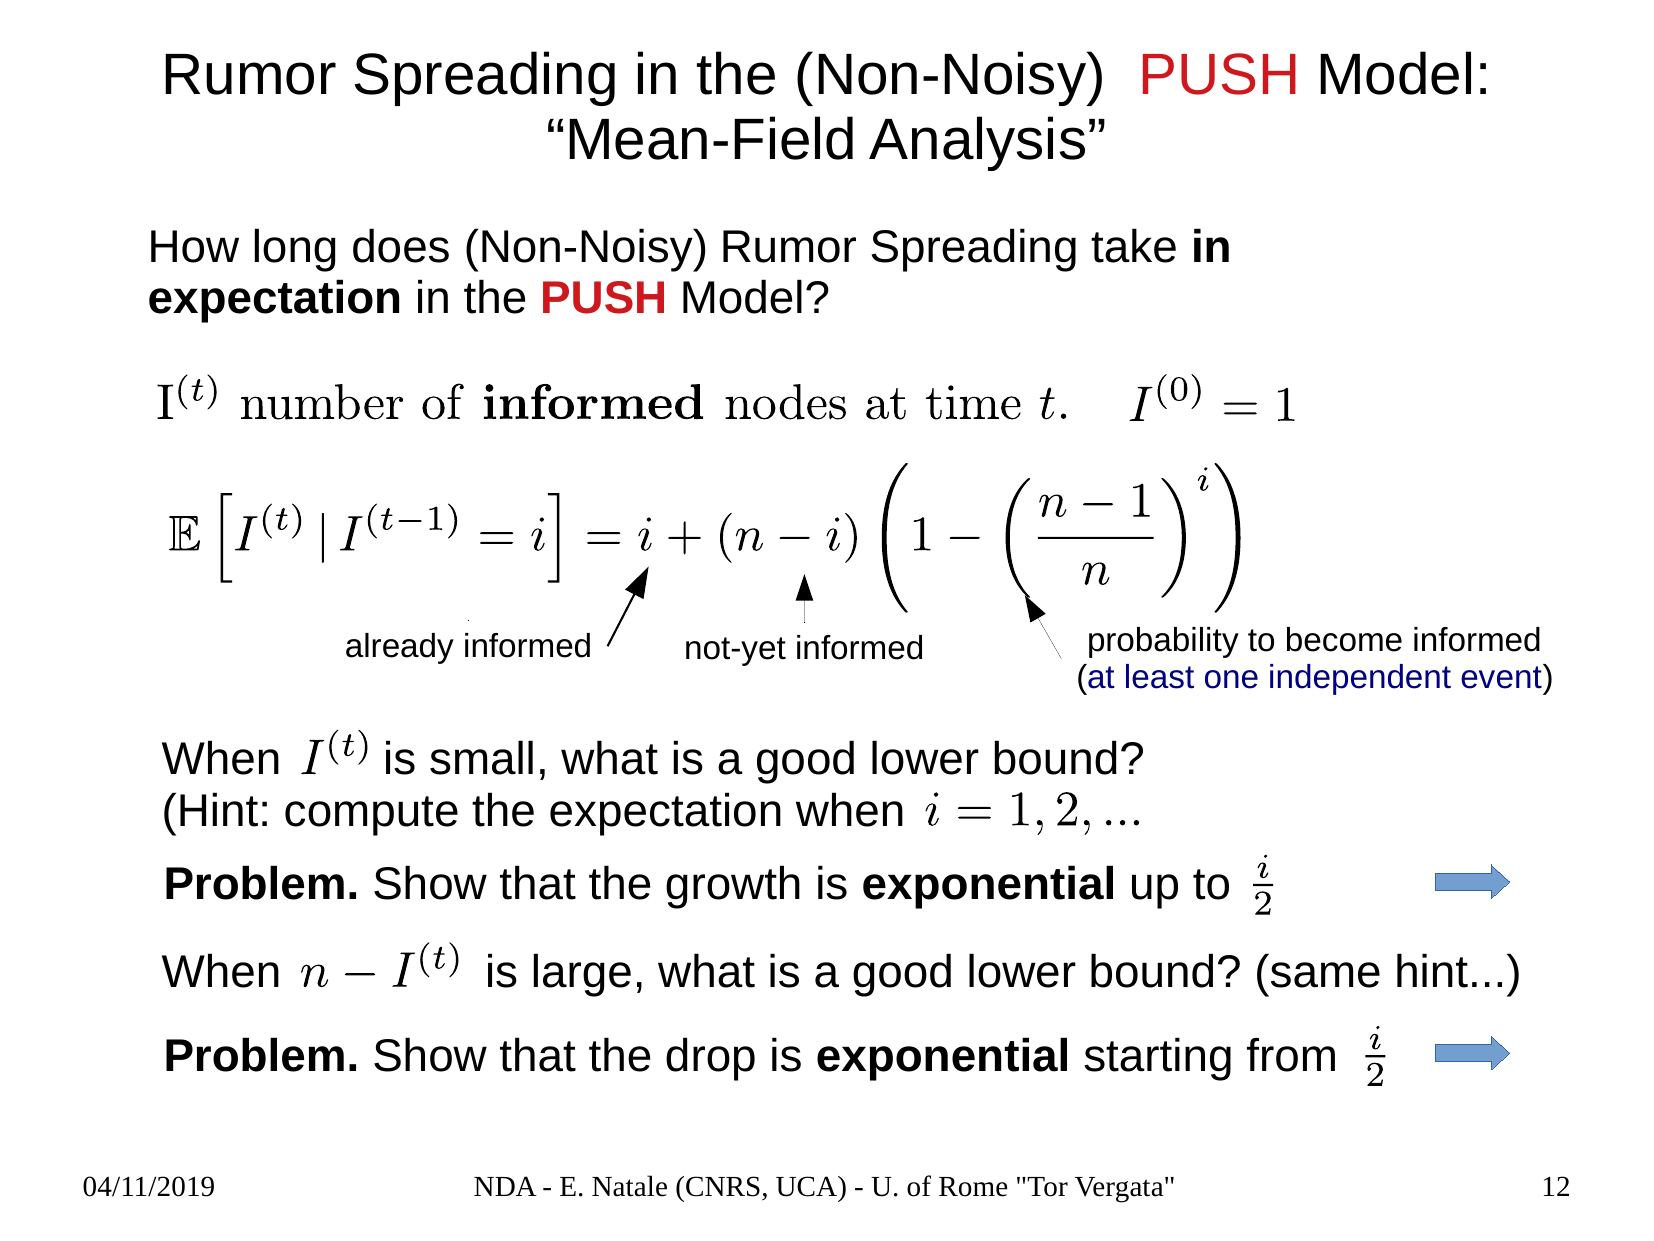

# Rumor Spreading in the (Non-Noisy) PUSH Model: “Mean-Field Analysis”
How long does (Non-Noisy) Rumor Spreading take in expectation in the PUSH Model?
probability to become informed
(at least one independent event)
already informed
not-yet informed
When is small, what is a good lower bound?
(Hint: compute the expectation when
Problem. Show that the growth is exponential up to
When is large, what is a good lower bound? (same hint...)
Problem. Show that the drop is exponential starting from
04/11/2019
NDA - E. Natale (CNRS, UCA) - U. of Rome "Tor Vergata"
12